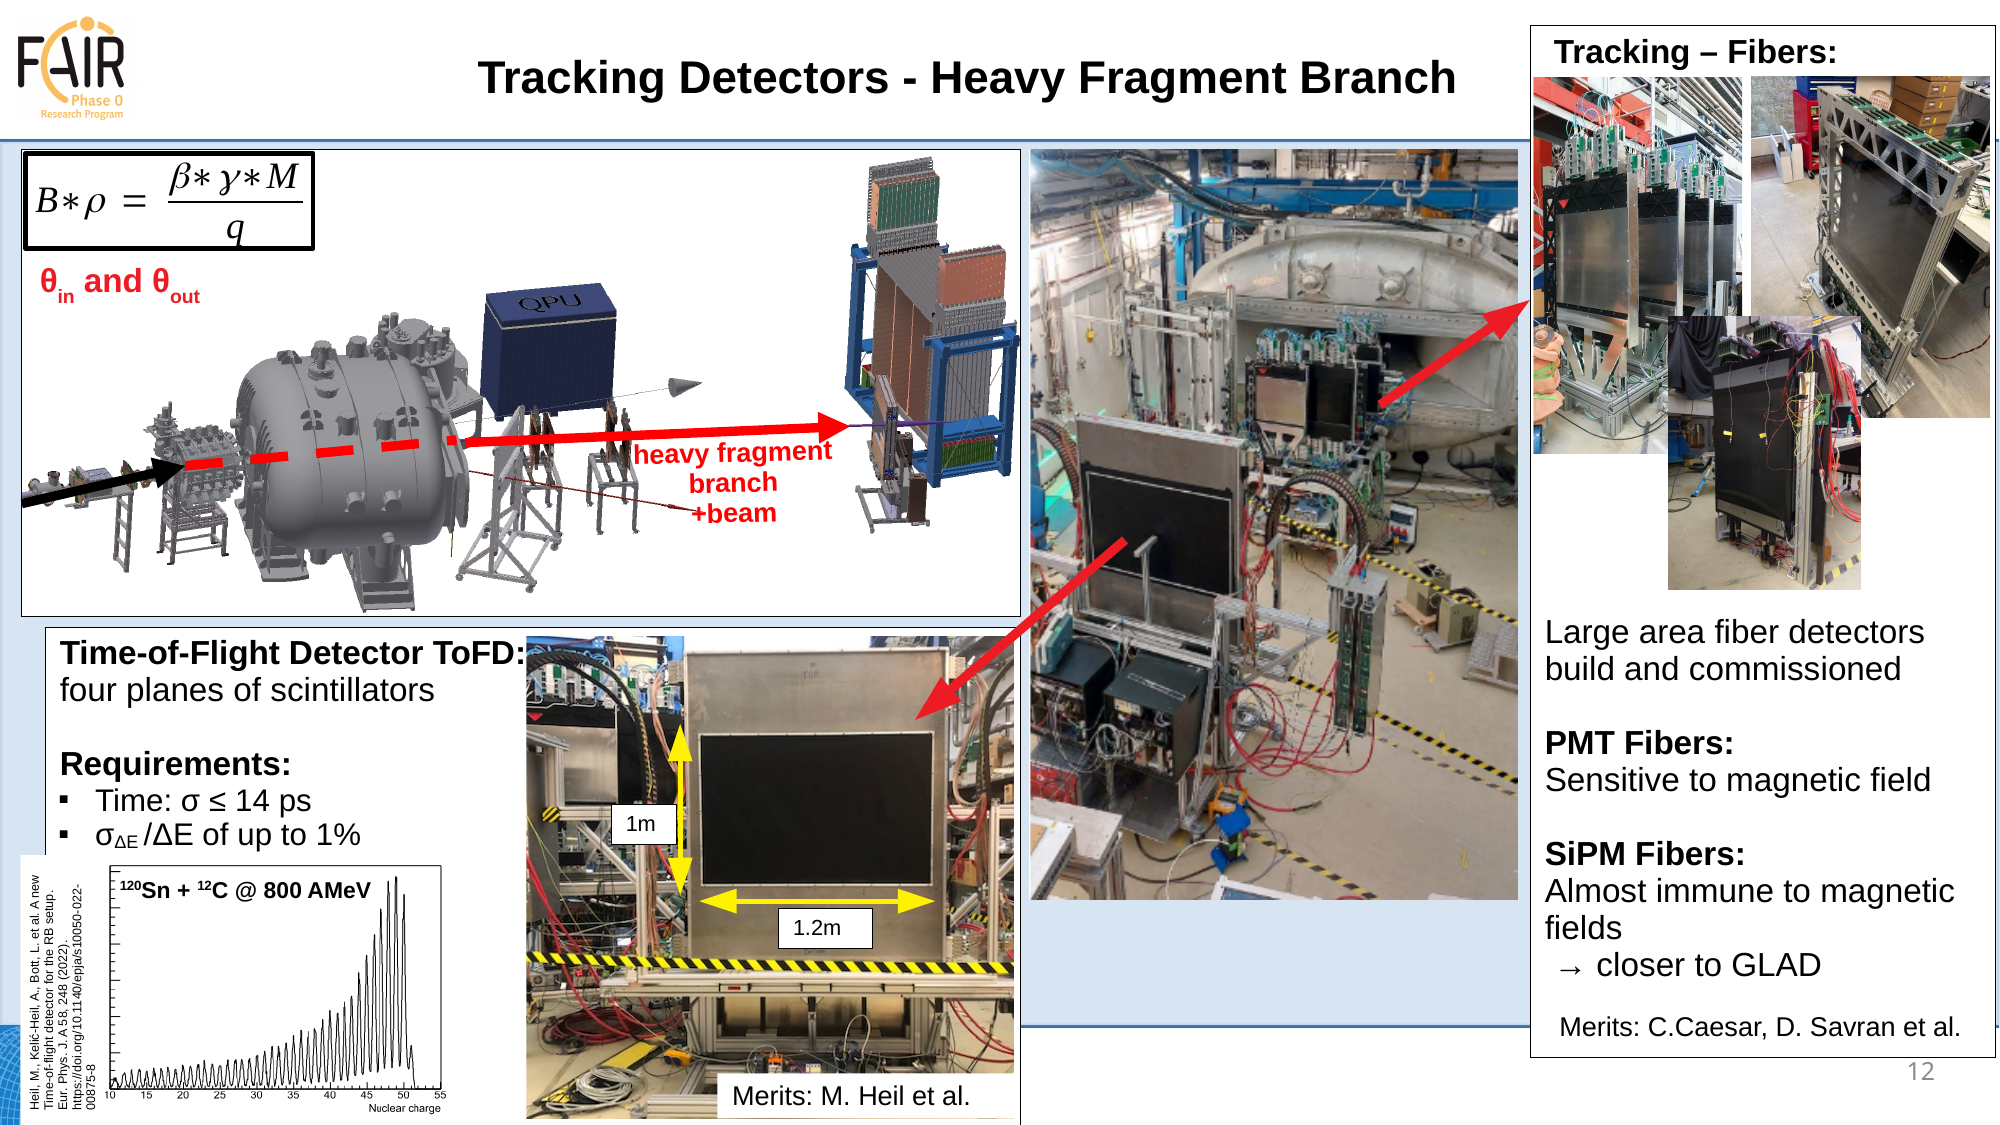

Tracking – Fibers:
Large area fiber detectors build and commissioned
PMT Fibers:
Sensitive to magnetic field
SiPM Fibers:
Almost immune to magnetic fields
 → closer to GLAD
Tracking Detectors - Heavy Fragment Branch
heavy fragment branch
+beam
θin and θout
Time-of-Flight Detector ToFD:
four planes of scintillators
Requirements:
Time: σ ≤ 14 ps
σΔE /ΔE of up to 1%
1m
1.2m
120Sn + 12C @ 800 AMeV
Heil, M., Kelić-Heil, A., Bott, L. et al. A new Time-of-flight detector for the RB setup. Eur. Phys. J. A 58, 248 (2022). https://doi.org/10.1140/epja/s10050-022-00875-8
Merits: C.Caesar, D. Savran et al.
12
Merits: M. Heil et al.